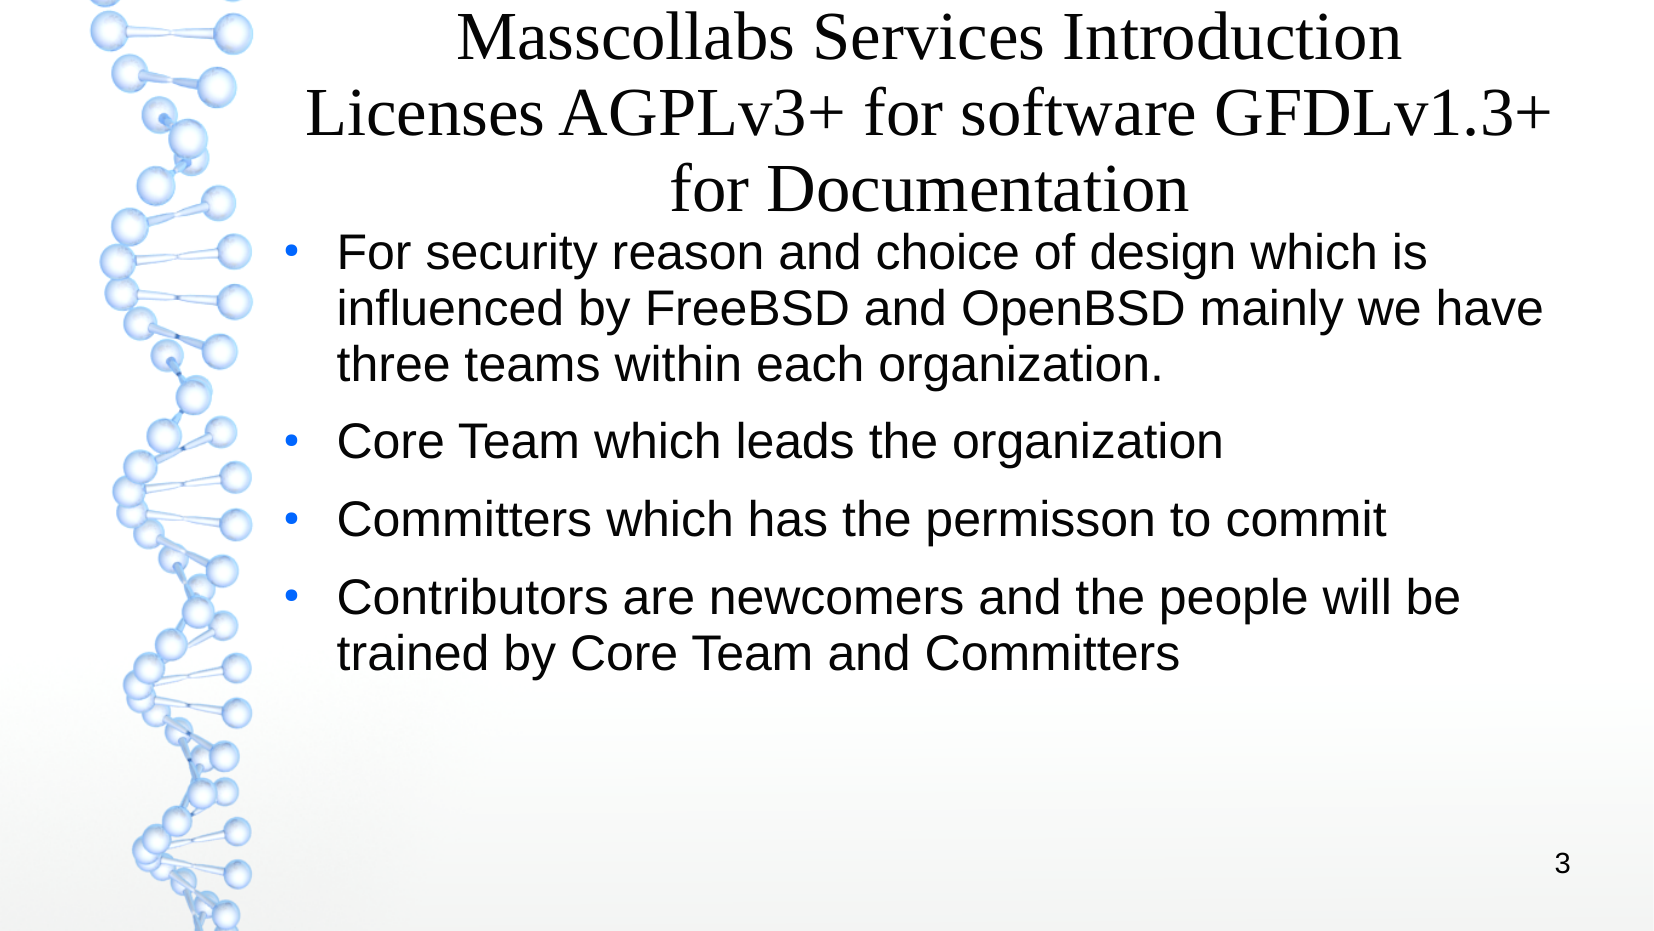

# Masscollabs Services Introduction Licenses AGPLv3+ for software GFDLv1.3+ for Documentation
For security reason and choice of design which is influenced by FreeBSD and OpenBSD mainly we have three teams within each organization.
Core Team which leads the organization
Committers which has the permisson to commit
Contributors are newcomers and the people will be trained by Core Team and Committers
3